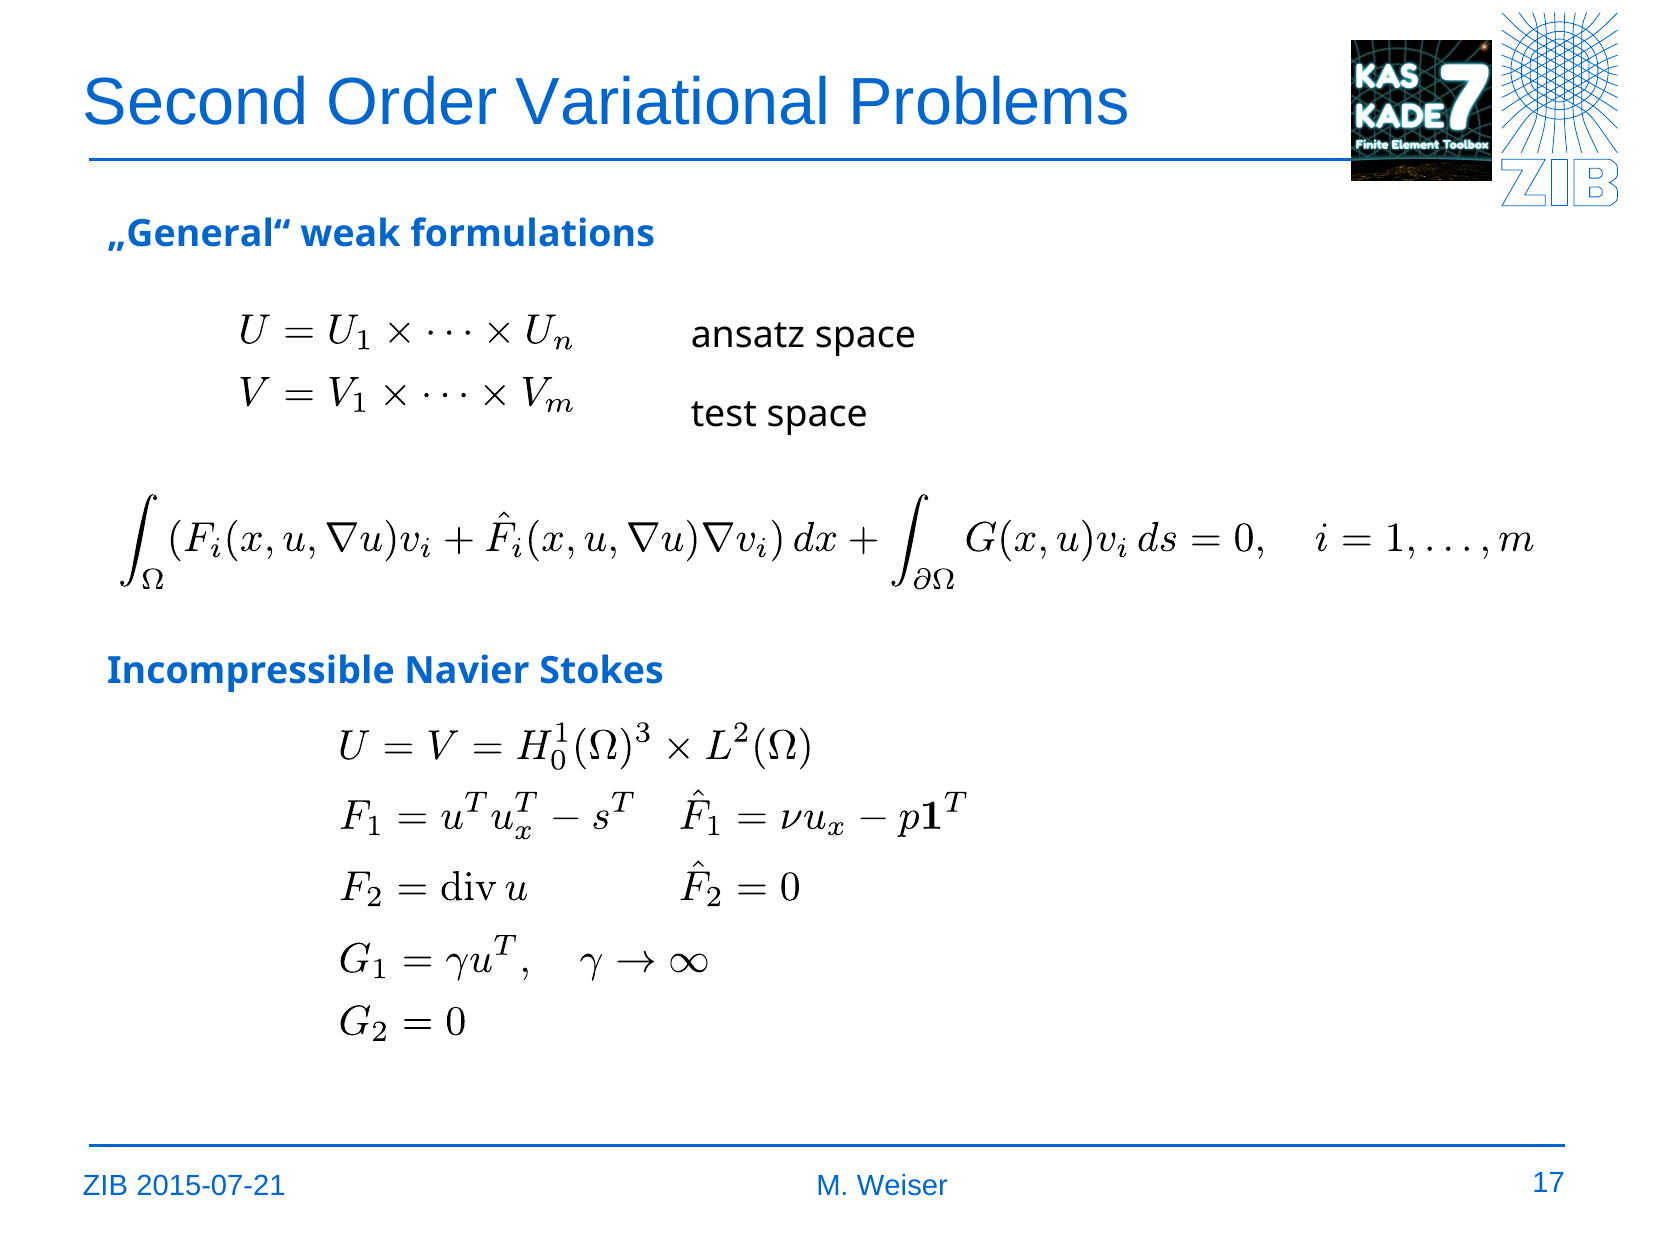

# Second Order Variational Problems
„General“ weak formulations
ansatz space
test space
Incompressible Navier Stokes
17
ZIB 2015-07-21
M. Weiser